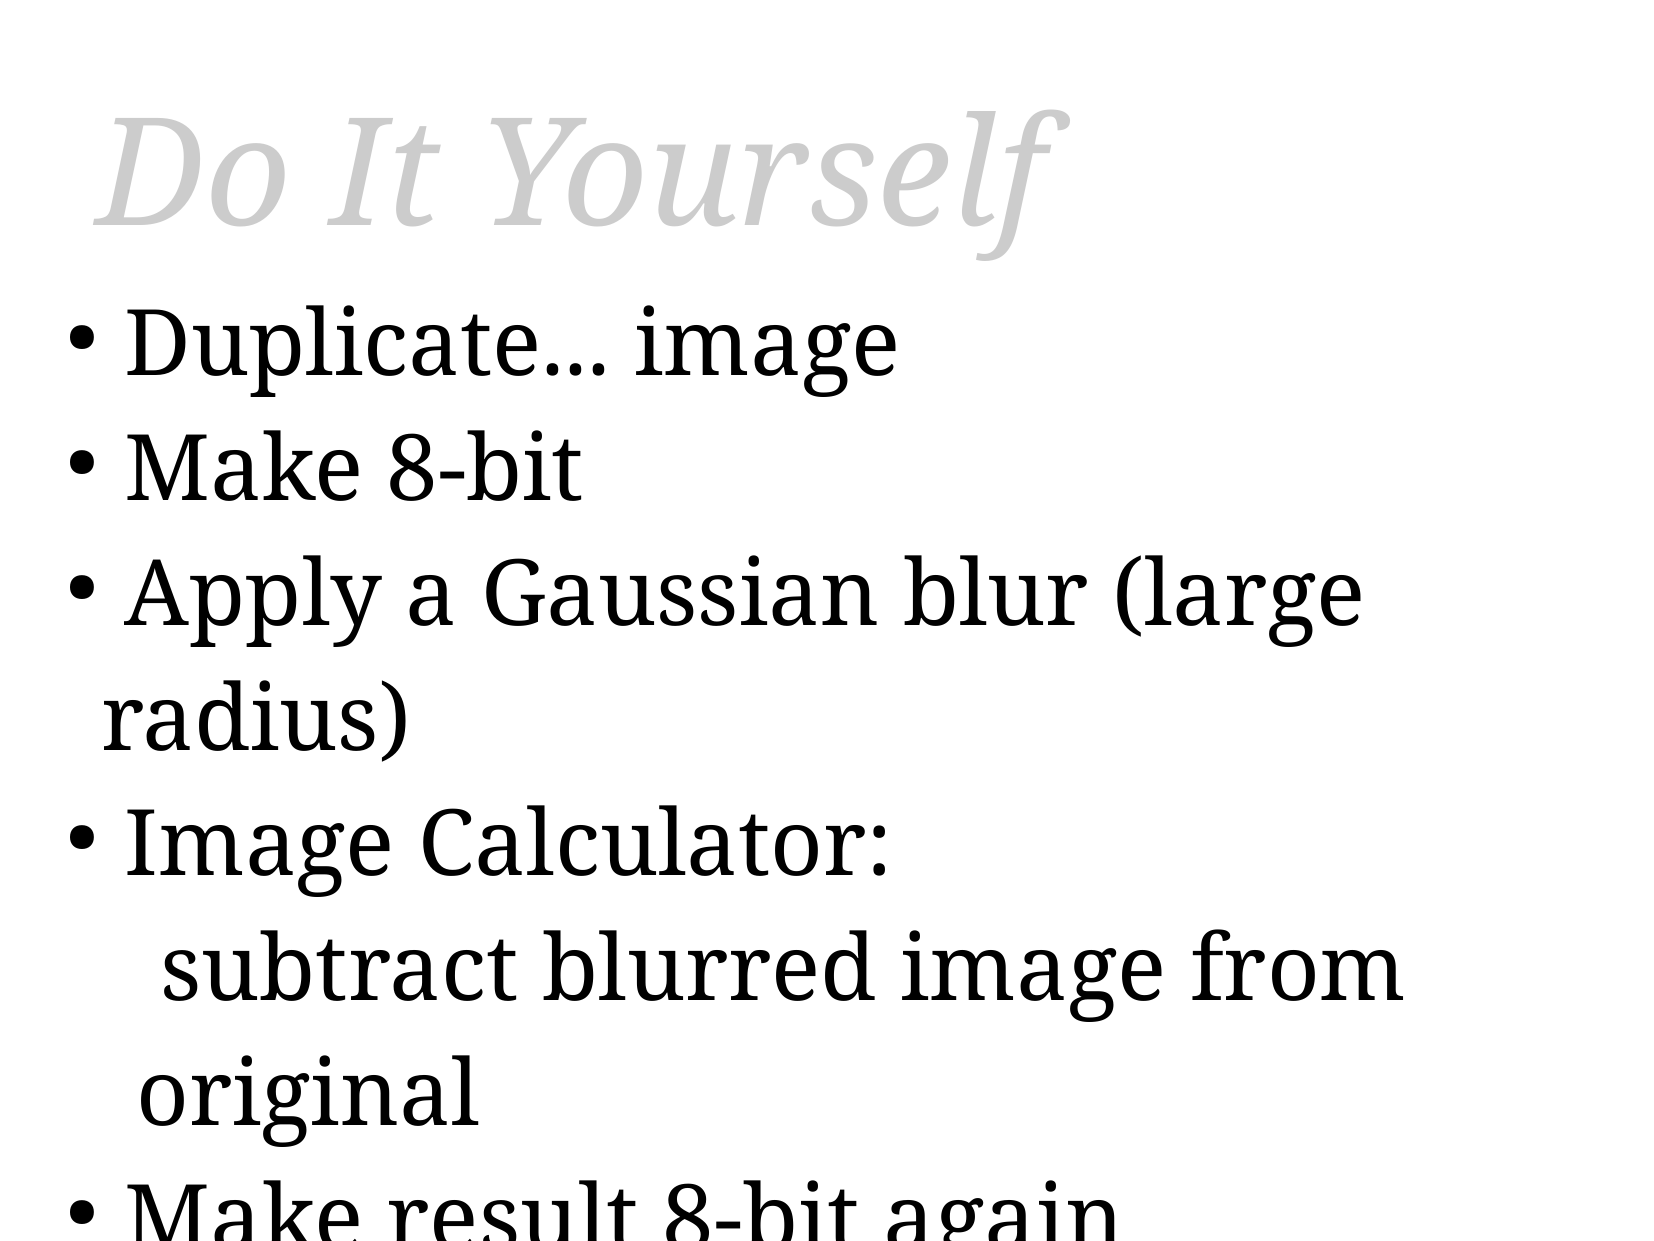

Do It Yourself
 Duplicate... image
 Make 8-bit
 Apply a Gaussian blur (large radius)
 Image Calculator:
 subtract blurred image from original
 Make result 8-bit again
… that was a lot of work.
Good thing there's a Macros workshop!